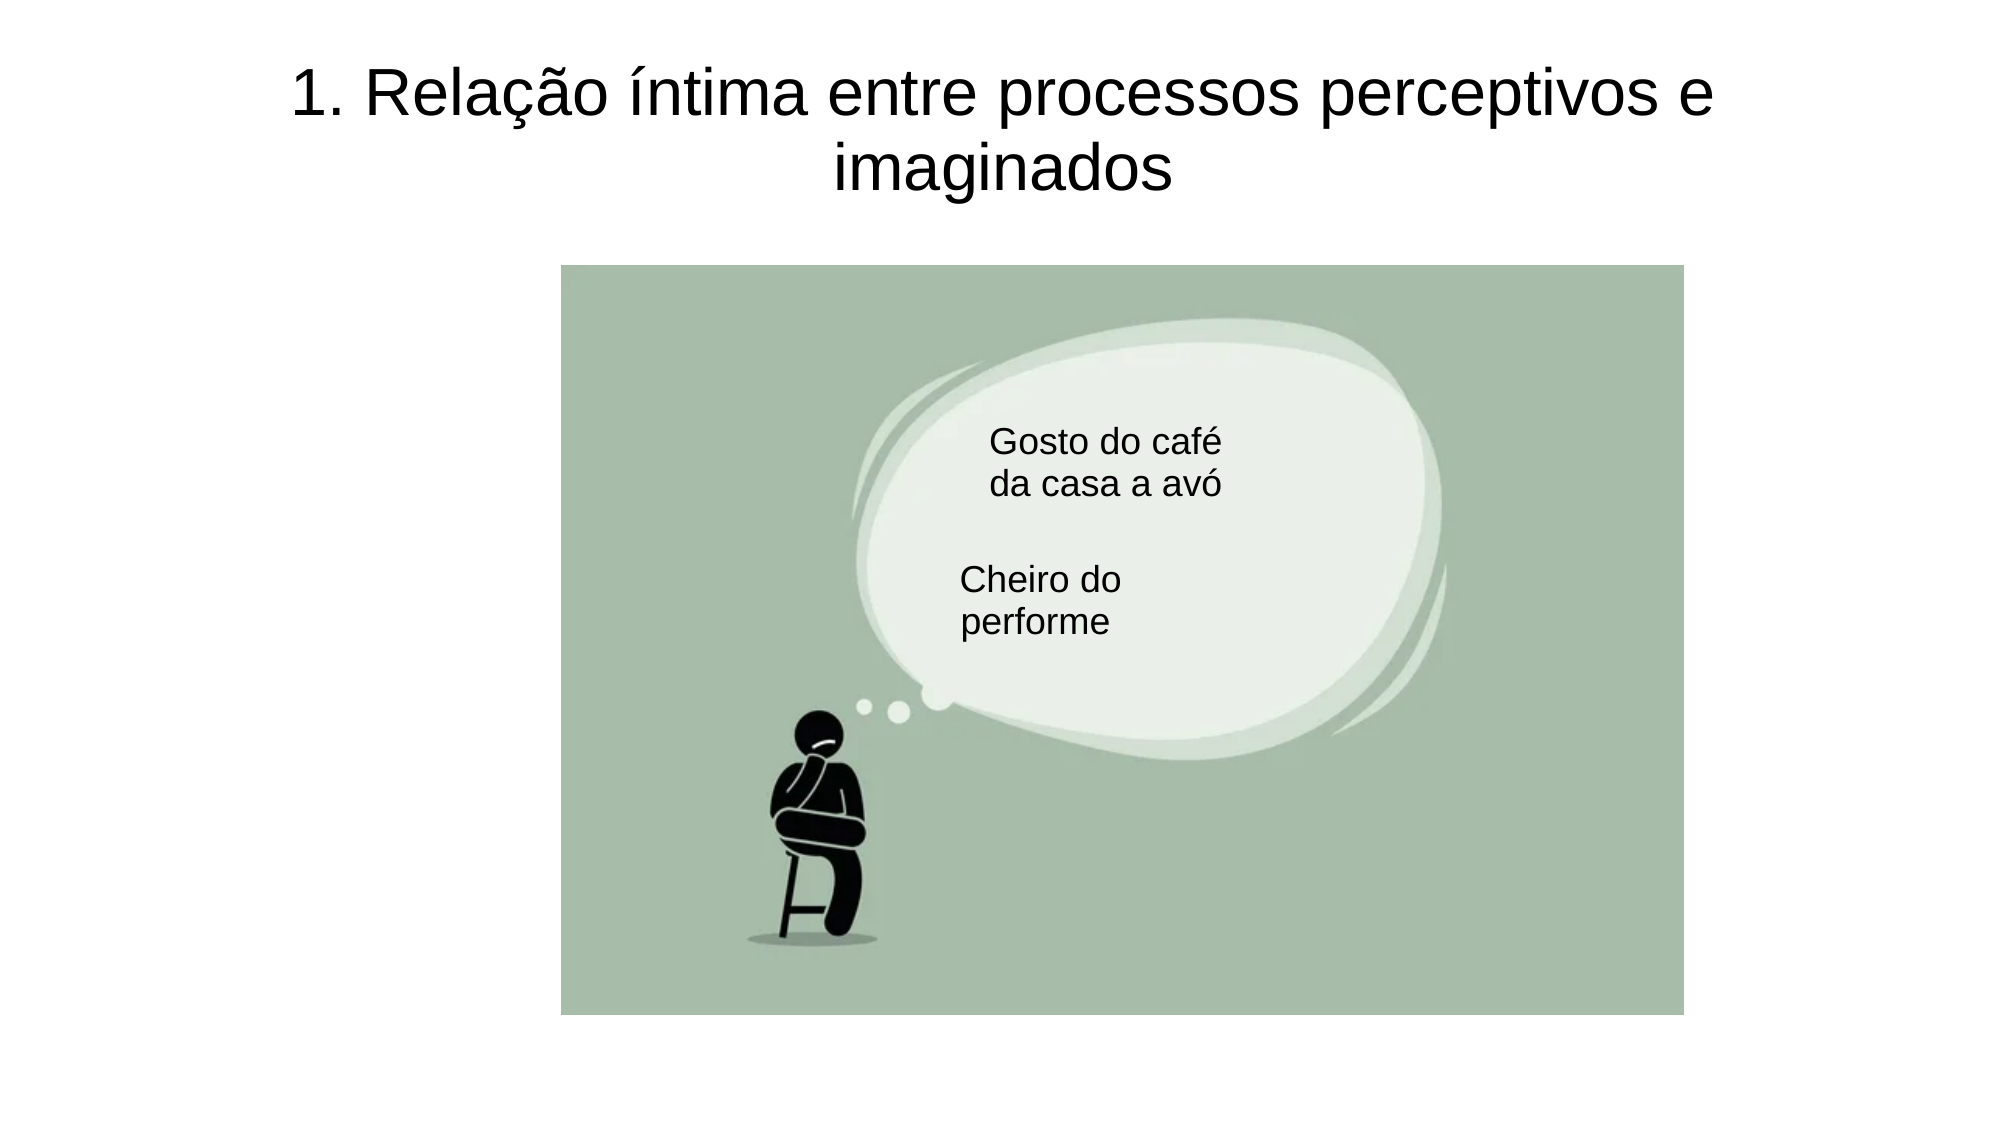

1. Relação íntima entre processos perceptivos e imaginados
Gosto do café da casa a avó
Cheiro do performe